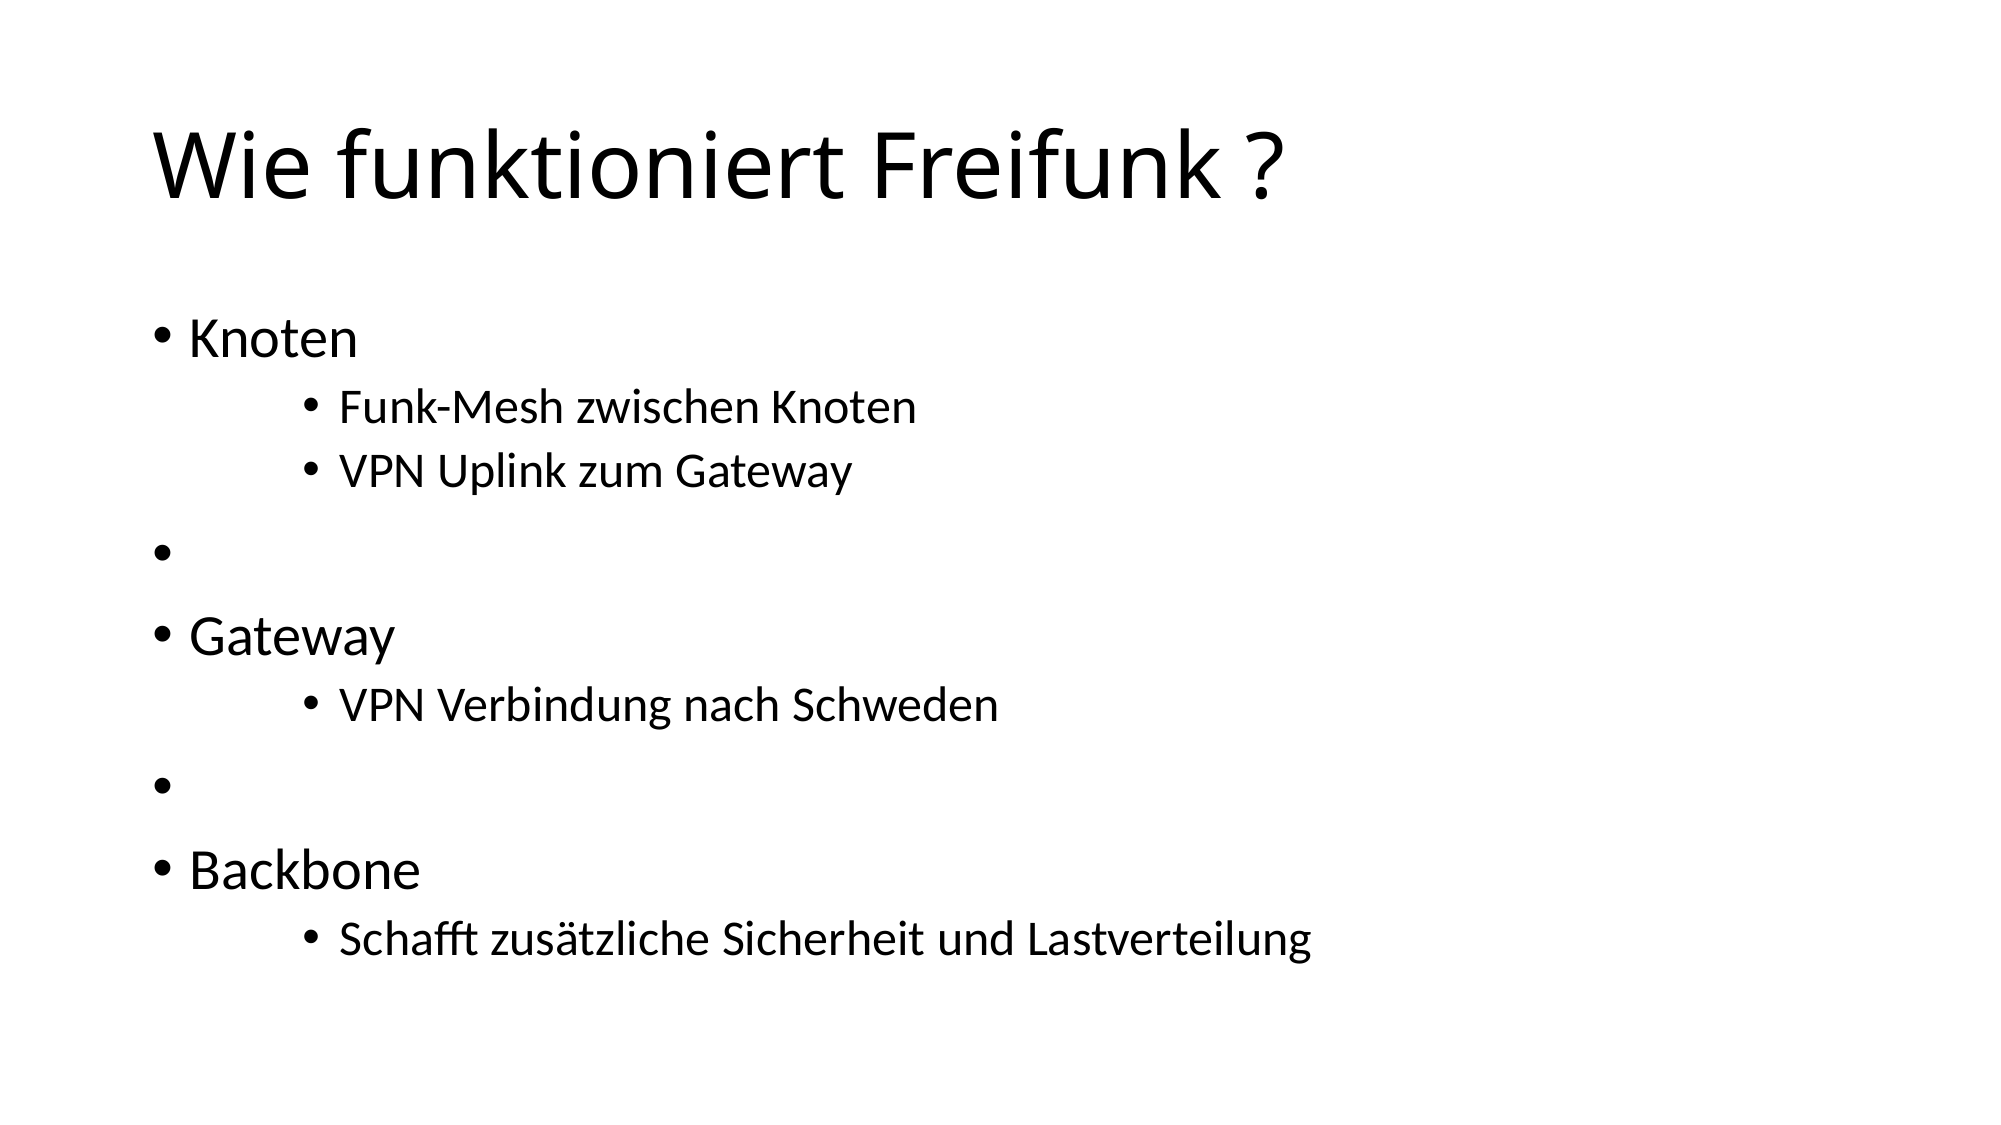

# Wie funktioniert Freifunk ?
Knoten
Funk-Mesh zwischen Knoten
VPN Uplink zum Gateway
Gateway
VPN Verbindung nach Schweden
Backbone
Schafft zusätzliche Sicherheit und Lastverteilung